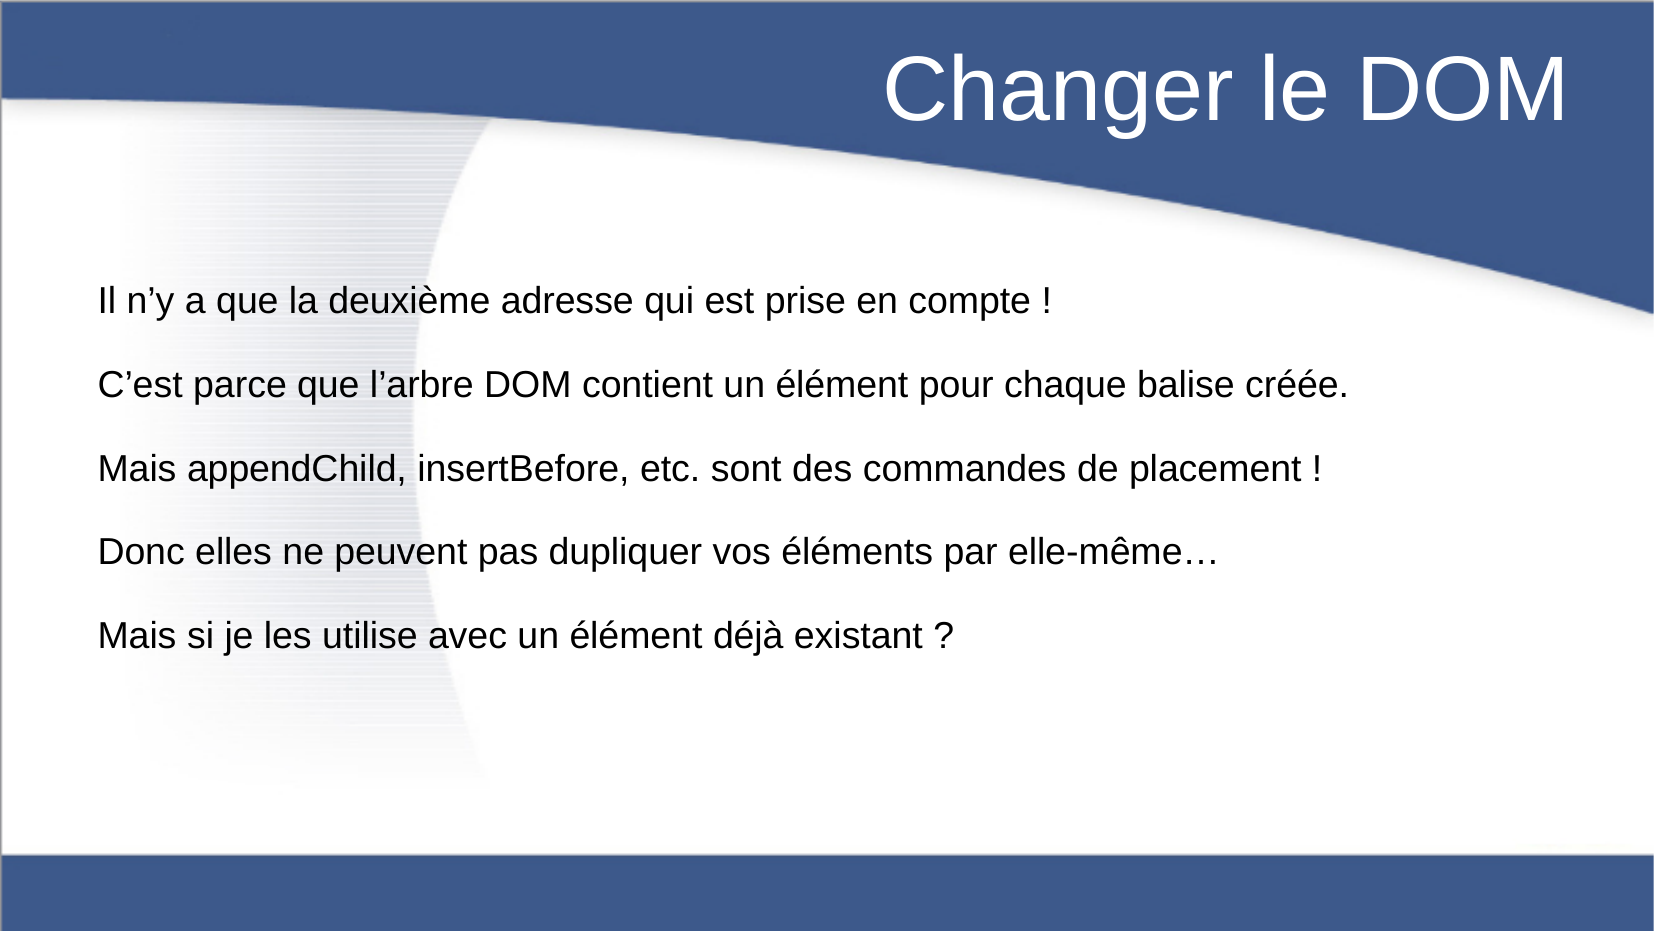

# Changer le DOM
Il n’y a que la deuxième adresse qui est prise en compte !
C’est parce que l’arbre DOM contient un élément pour chaque balise créée.
Mais appendChild, insertBefore, etc. sont des commandes de placement !
Donc elles ne peuvent pas dupliquer vos éléments par elle-même…
Mais si je les utilise avec un élément déjà existant ?